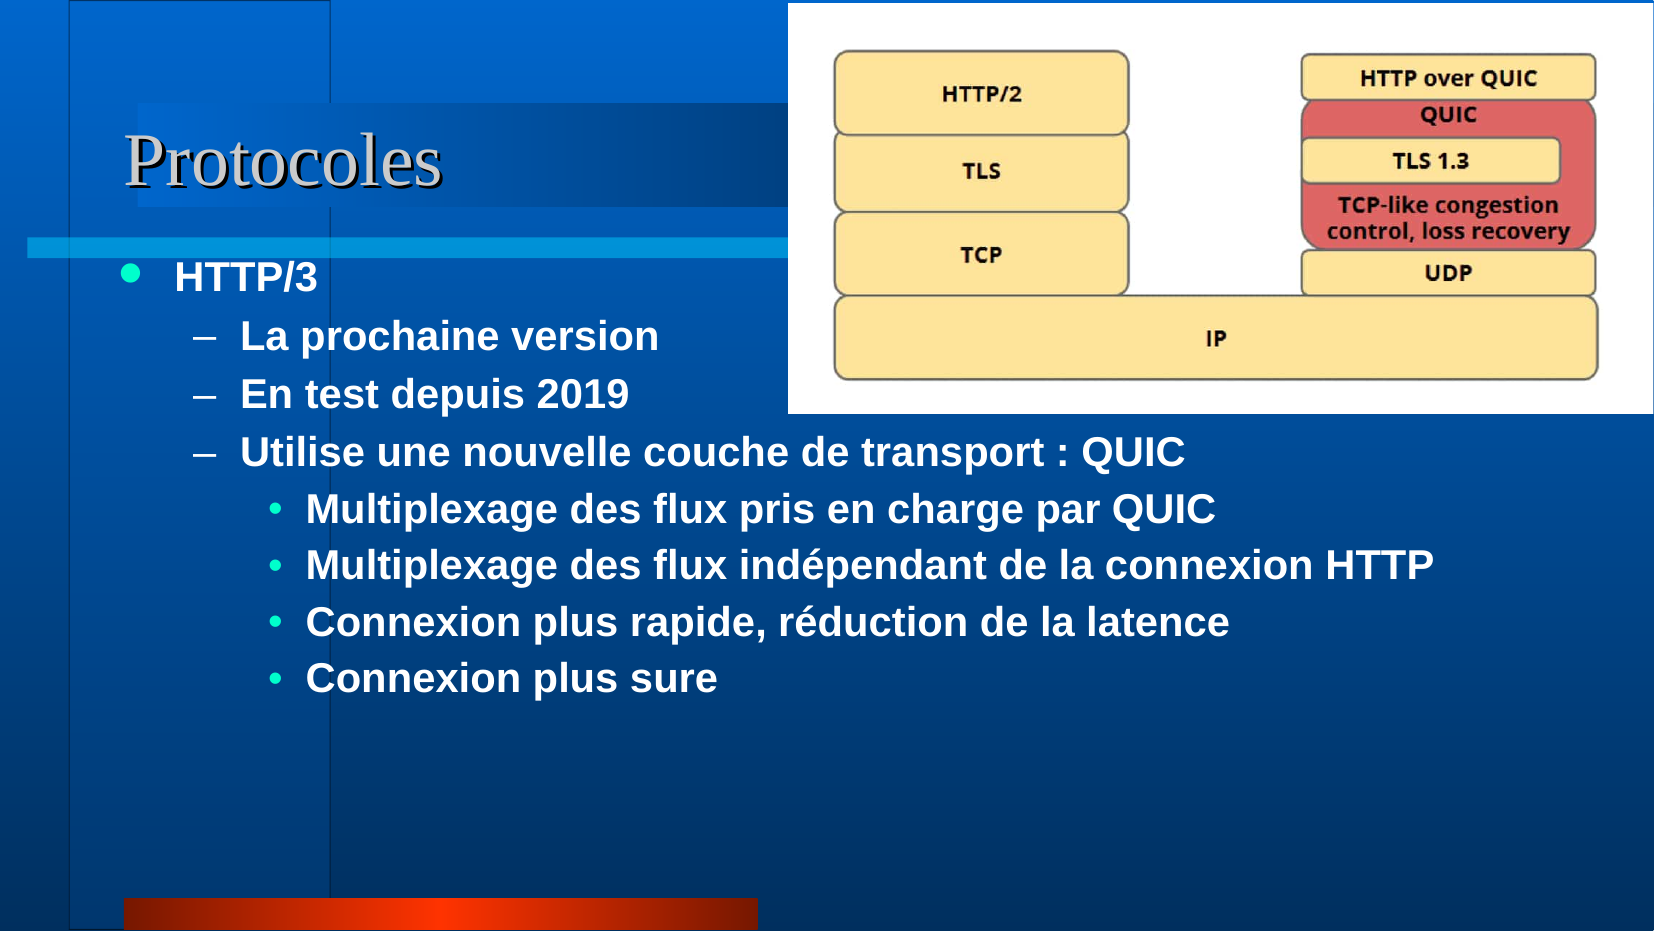

# Protocoles
HTTP/3
La prochaine version
En test depuis 2019
Utilise une nouvelle couche de transport : QUIC
Multiplexage des flux pris en charge par QUIC
Multiplexage des flux indépendant de la connexion HTTP
Connexion plus rapide, réduction de la latence
Connexion plus sure